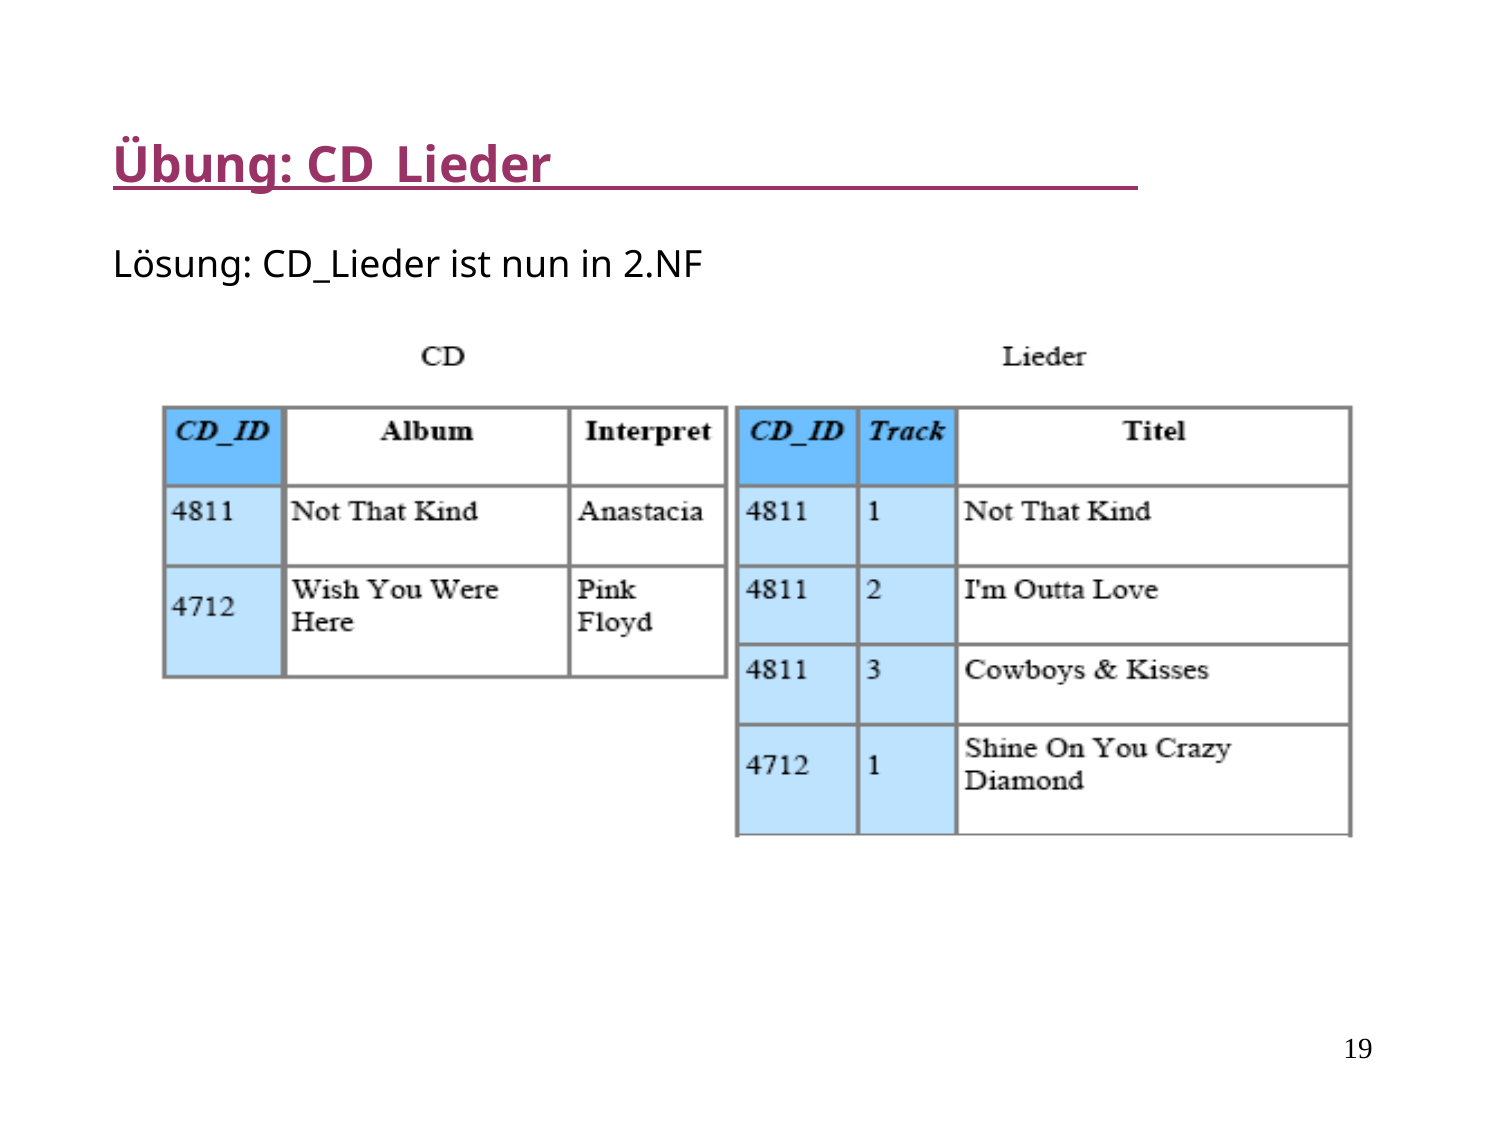

# Übung: CD_Lieder
Lösung: CD_Lieder ist nun in 2.NF
19